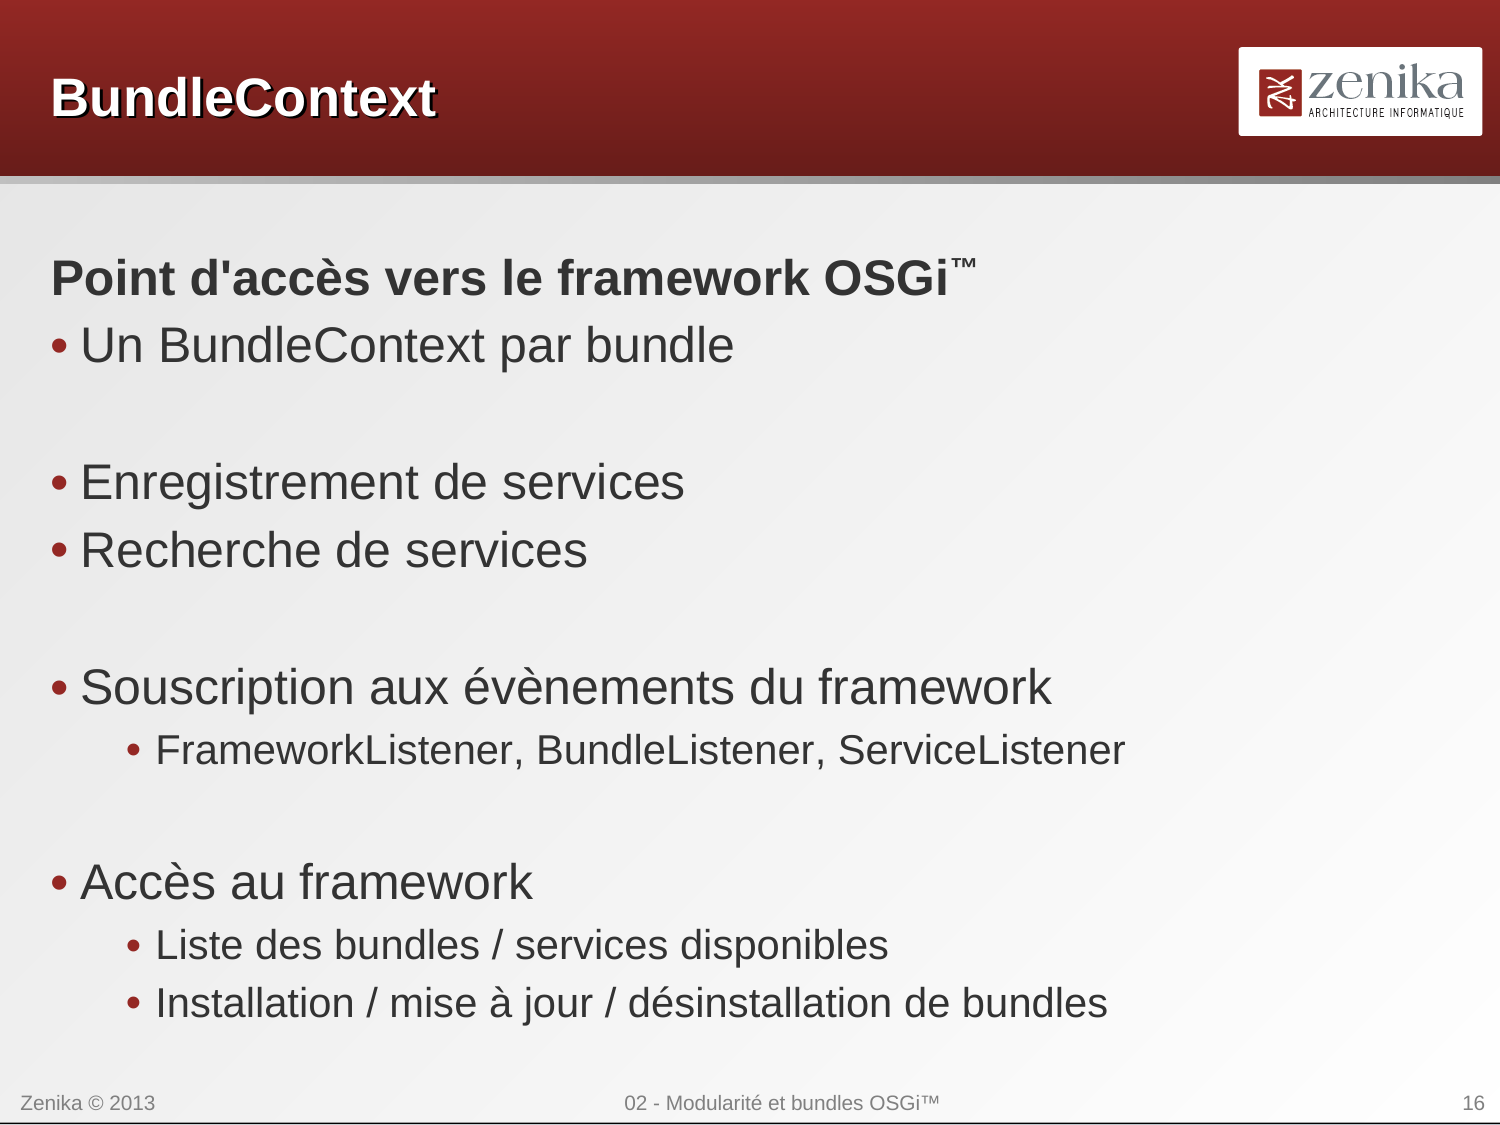

# BundleContext
Point d'accès vers le framework OSGi™
Un BundleContext par bundle
Enregistrement de services
Recherche de services
Souscription aux évènements du framework
FrameworkListener, BundleListener, ServiceListener
Accès au framework
Liste des bundles / services disponibles
Installation / mise à jour / désinstallation de bundles